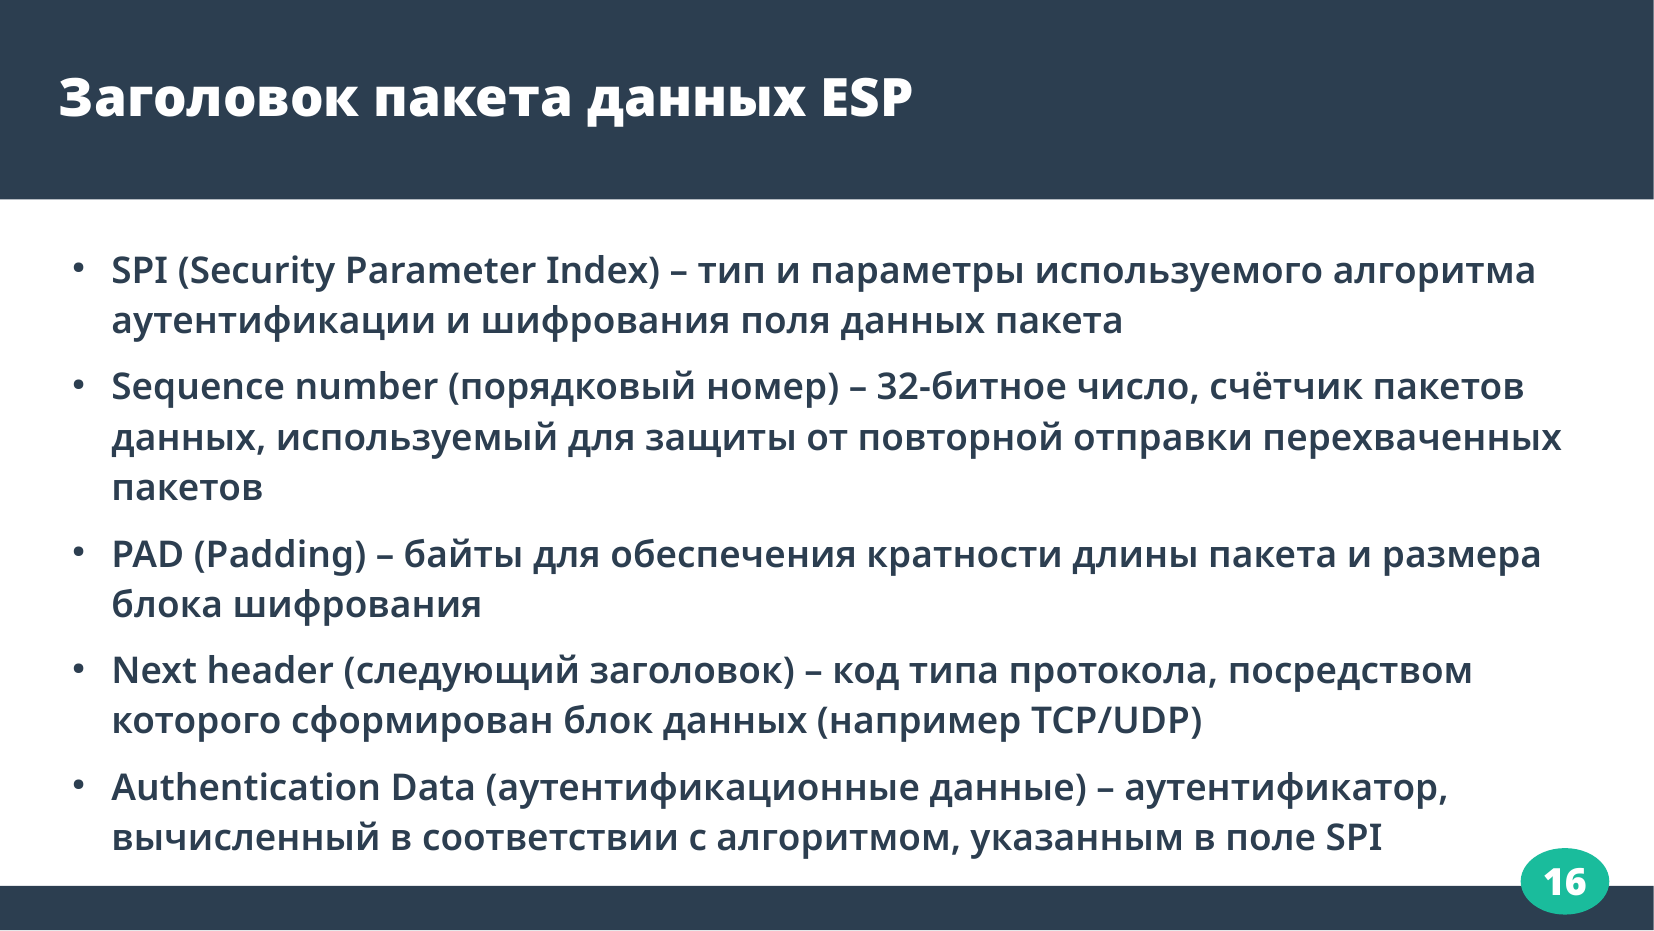

# Заголовок пакета данных ESP
SPI (Security Parameter Index) – тип и параметры используемого алгоритма аутентификации и шифрования поля данных пакета
Sequence number (порядковый номер) – 32-битное число, счётчик пакетов данных, используемый для защиты от повторной отправки перехваченных пакетов
PAD (Padding) – байты для обеспечения кратности длины пакета и размера блока шифрования
Next header (следующий заголовок) – код типа протокола, посредством которого сформирован блок данных (например TCP/UDP)
Authentication Data (аутентификационные данные) – аутентификатор, вычисленный в соответствии с алгоритмом, указанным в поле SPI
16